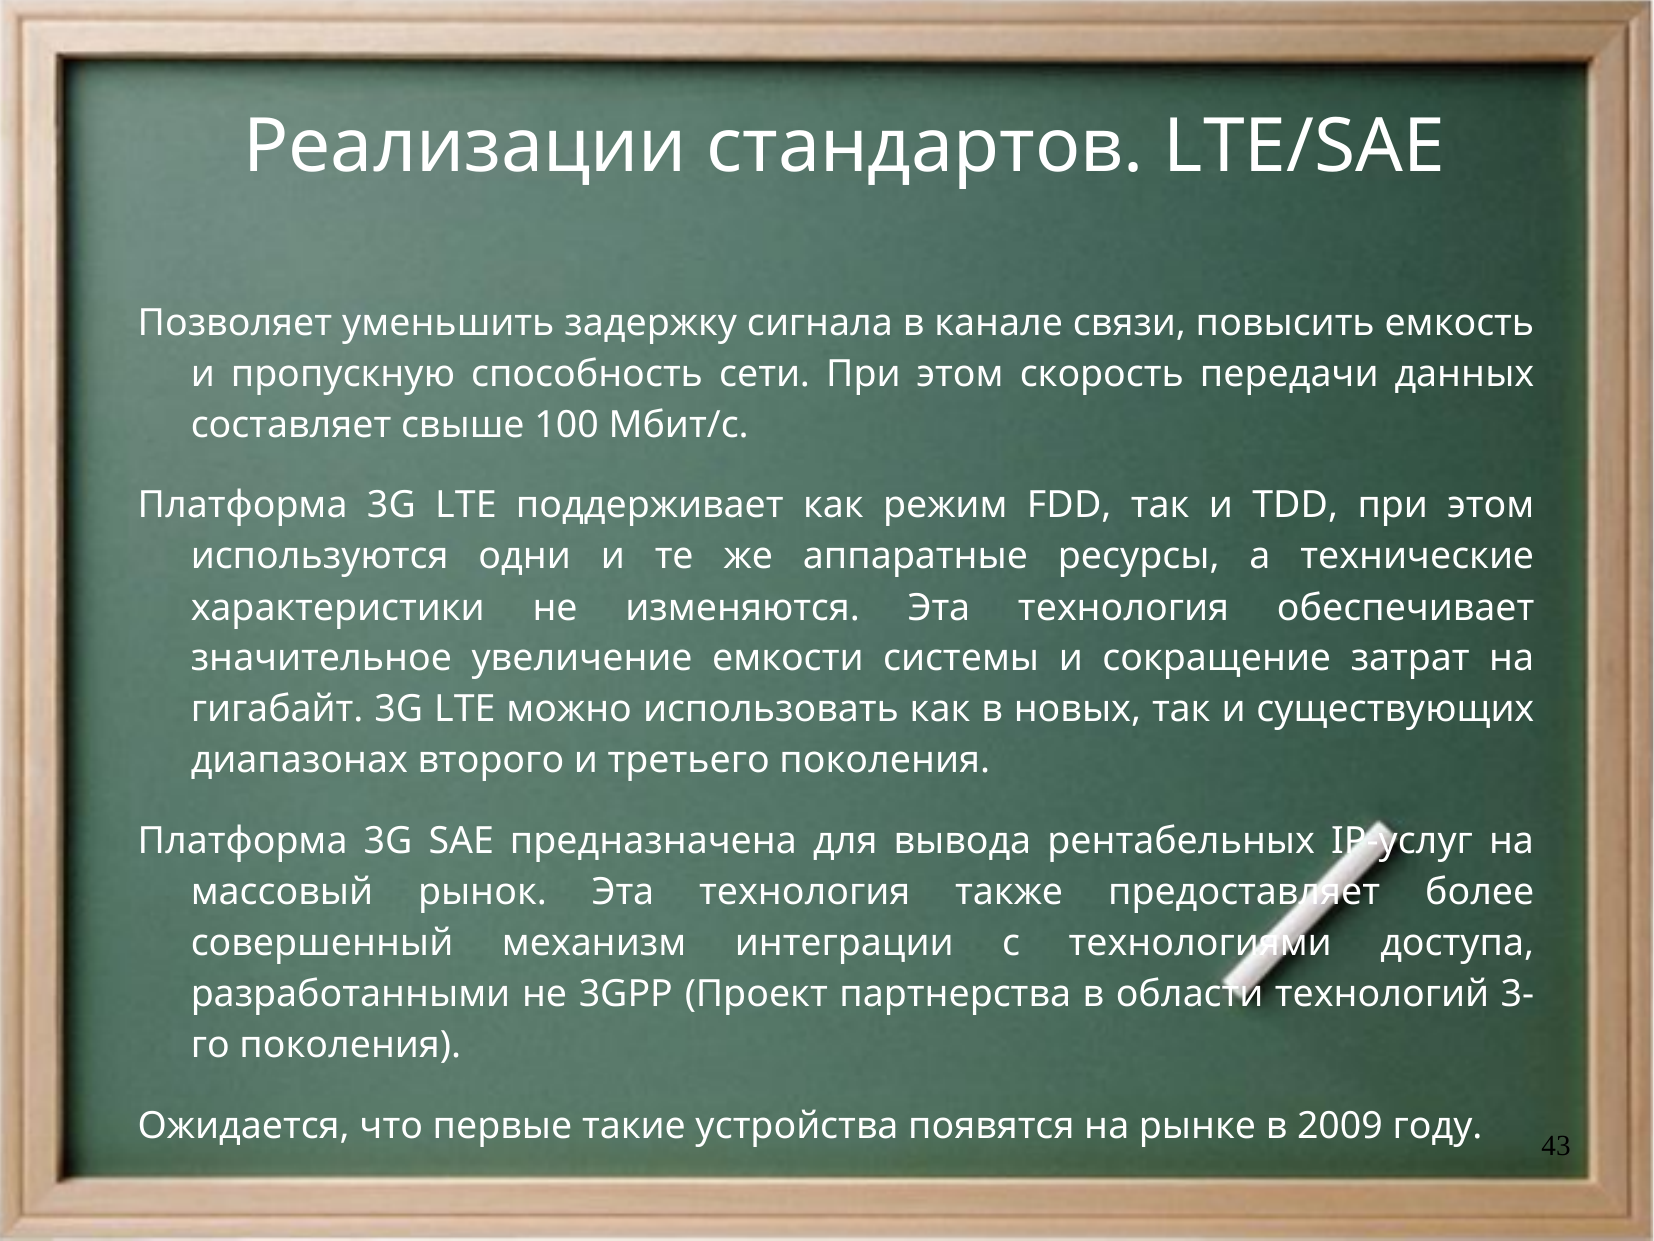

# Реализации стандартов. LTE/SAE
Позволяет уменьшить задержку сигнала в канале связи, повысить емкость и пропускную способность сети. При этом скорость передачи данных составляет свыше 100 Мбит/с.
Платформа 3G LTE поддерживает как режим FDD, так и TDD, при этом используются одни и те же аппаратные ресурсы, а технические характеристики не изменяются. Эта технология обеспечивает значительное увеличение емкости системы и сокращение затрат на гигабайт. 3G LTE можно использовать как в новых, так и существующих диапазонах второго и третьего поколения.
Платформа 3G SAE предназначена для вывода рентабельных IP-услуг на массовый рынок. Эта технология также предоставляет более совершенный механизм интеграции с технологиями доступа, разработанными не 3GPP (Проект партнерства в области технологий 3-го поколения).
Ожидается, что первые такие устройства появятся на рынке в 2009 году.
43